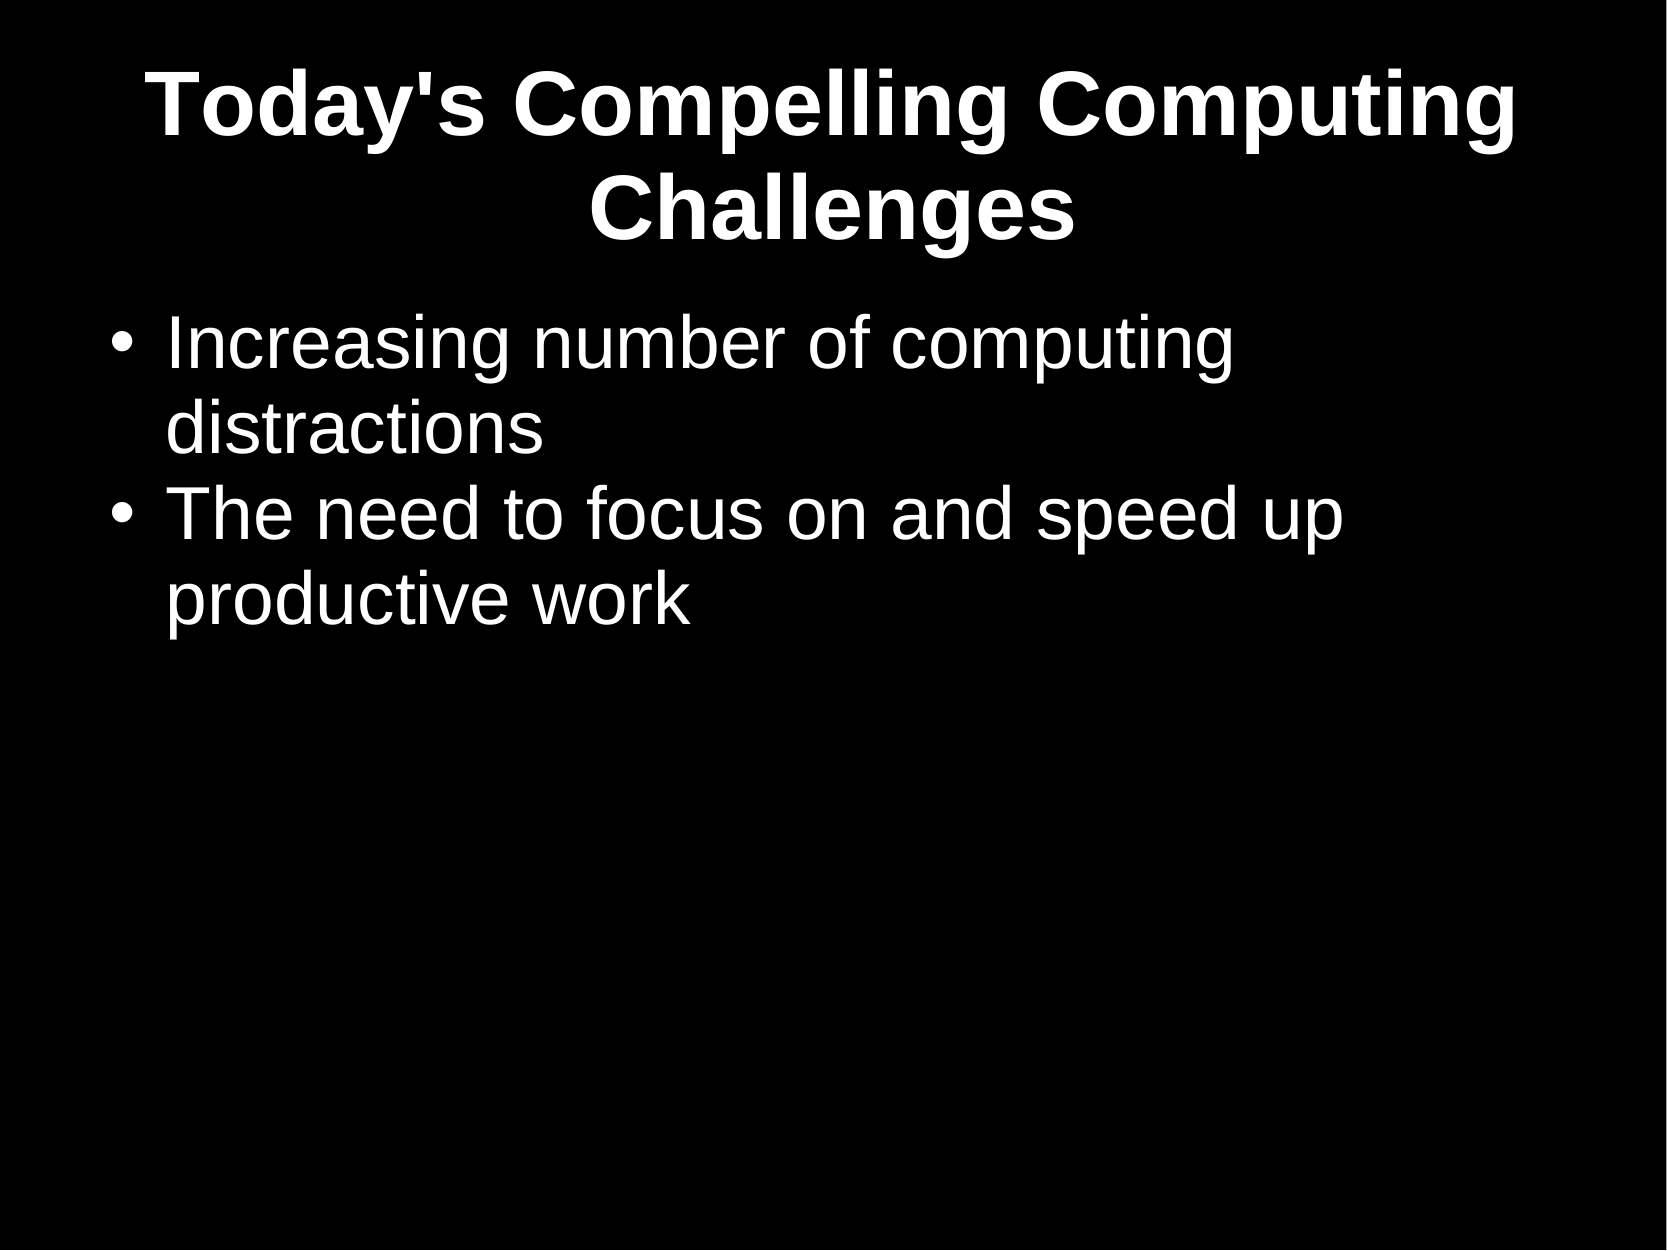

Today's Compelling Computing Challenges
Increasing number of computing distractions
The need to focus on and speed up productive work